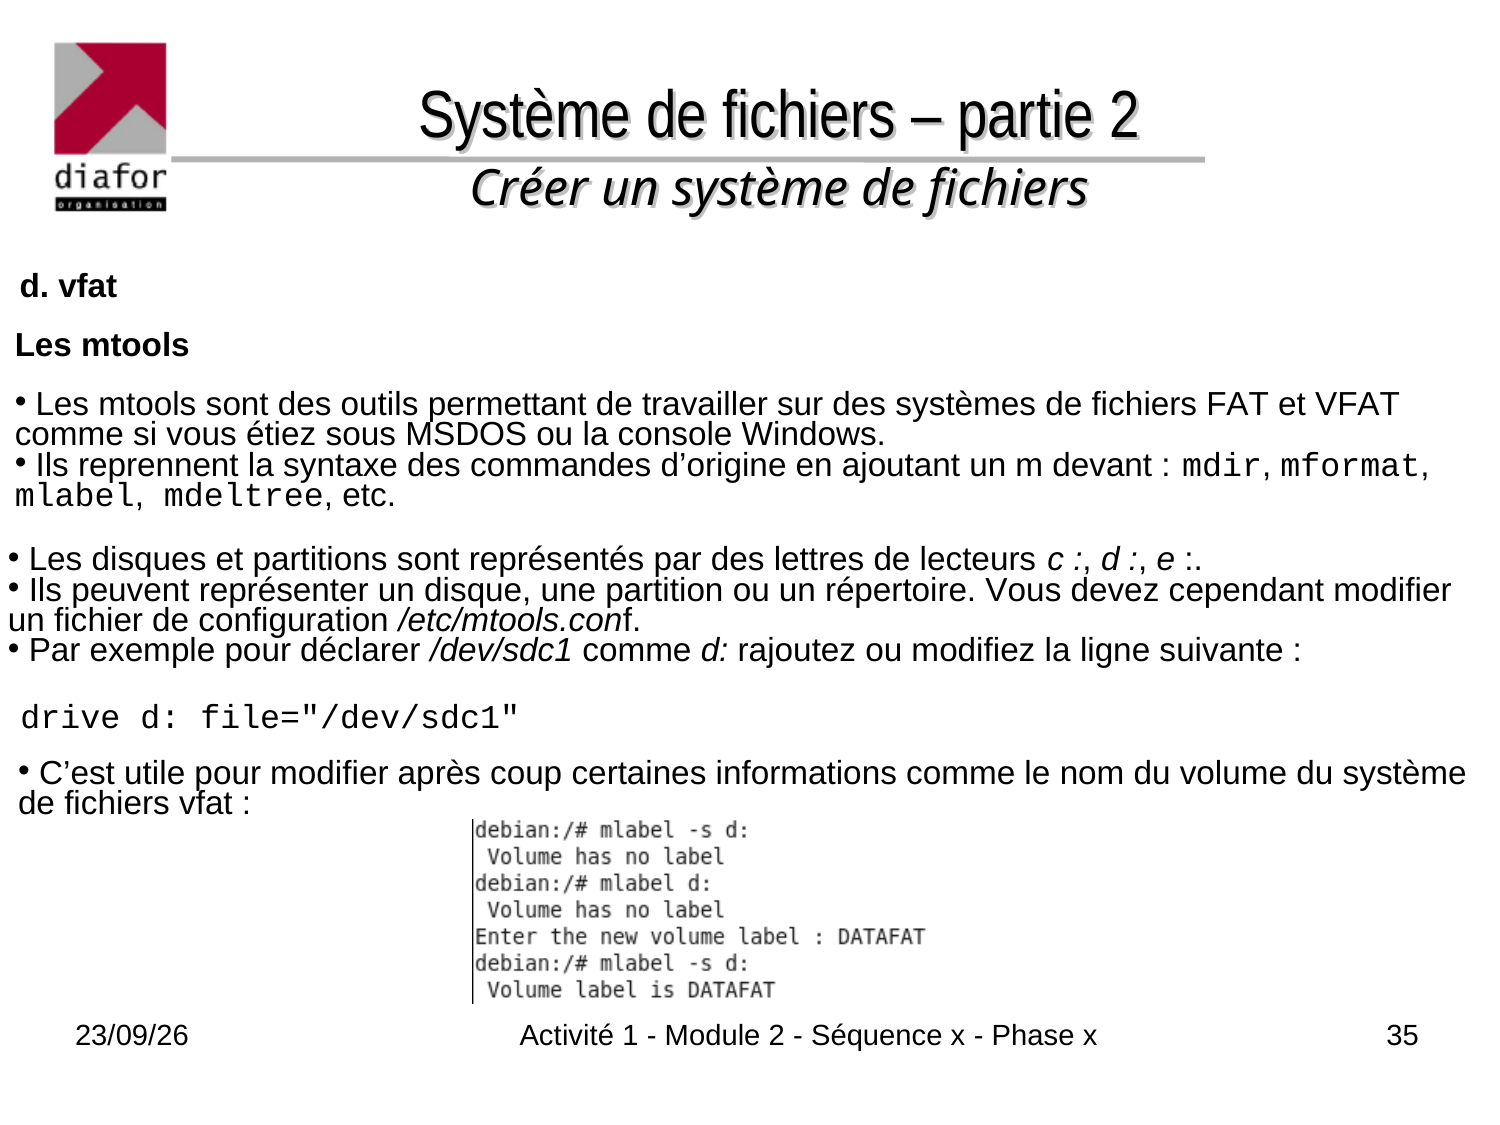

# Système de fichiers – partie 2 Créer un système de fichiers
d. vfat
Les mtools
 Les mtools sont des outils permettant de travailler sur des systèmes de fichiers FAT et VFAT comme si vous étiez sous MSDOS ou la console Windows.
 Ils reprennent la syntaxe des commandes d’origine en ajoutant un m devant : mdir, mformat, mlabel, mdeltree, etc.
 Les disques et partitions sont représentés par des lettres de lecteurs c :, d :, e :.
 Ils peuvent représenter un disque, une partition ou un répertoire. Vous devez cependant modifier
un fichier de configuration /etc/mtools.conf.
 Par exemple pour déclarer /dev/sdc1 comme d: rajoutez ou modifiez la ligne suivante :
drive d: file="/dev/sdc1"
 C’est utile pour modifier après coup certaines informations comme le nom du volume du système de fichiers vfat :
Activité 1 - Module 2 - Séquence x - Phase x
35